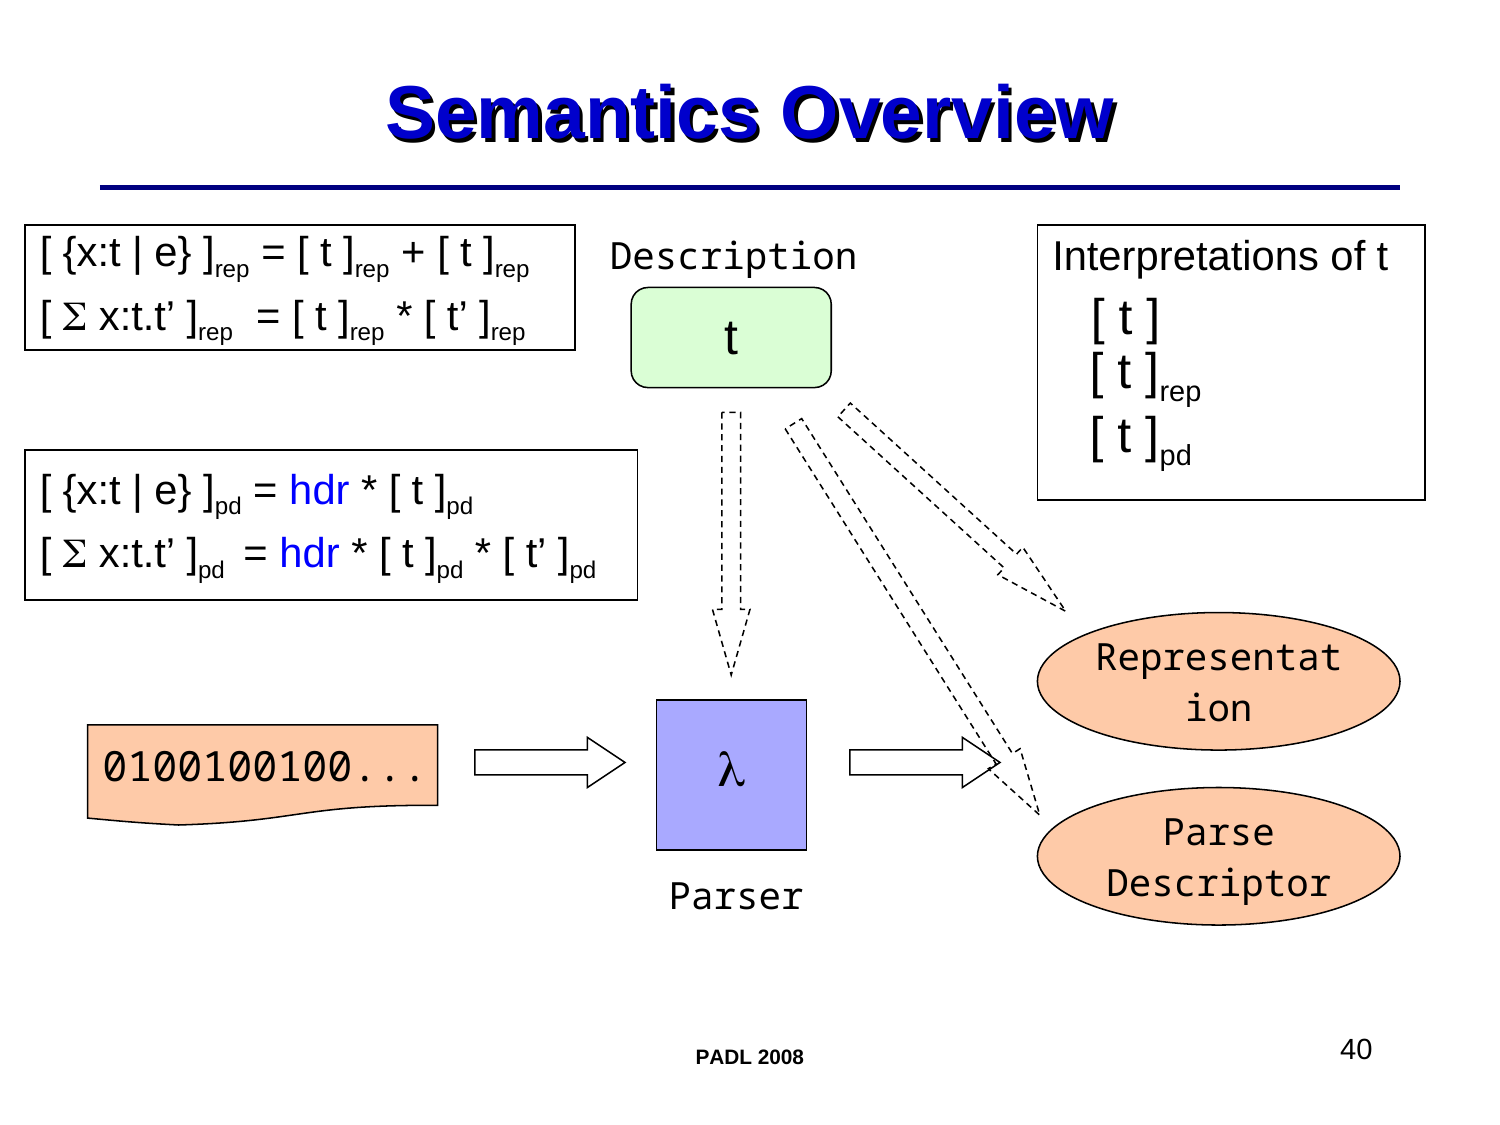

# Semantics Overview
Description
[ {x:t | e} ]rep = [ t ]rep + [ t ]rep
[  x:t.t’ ]rep = [ t ]rep * [ t’ ]rep
Interpretations of t
[ t ]
t
[ t ]rep
[ t ]pd
[ {x:t | e} ]pd = hdr * [ t ]pd
[  x:t.t’ ]pd = hdr * [ t ]pd * [ t’ ]pd
Representation

0100100100...
Parse Descriptor
Parser
40